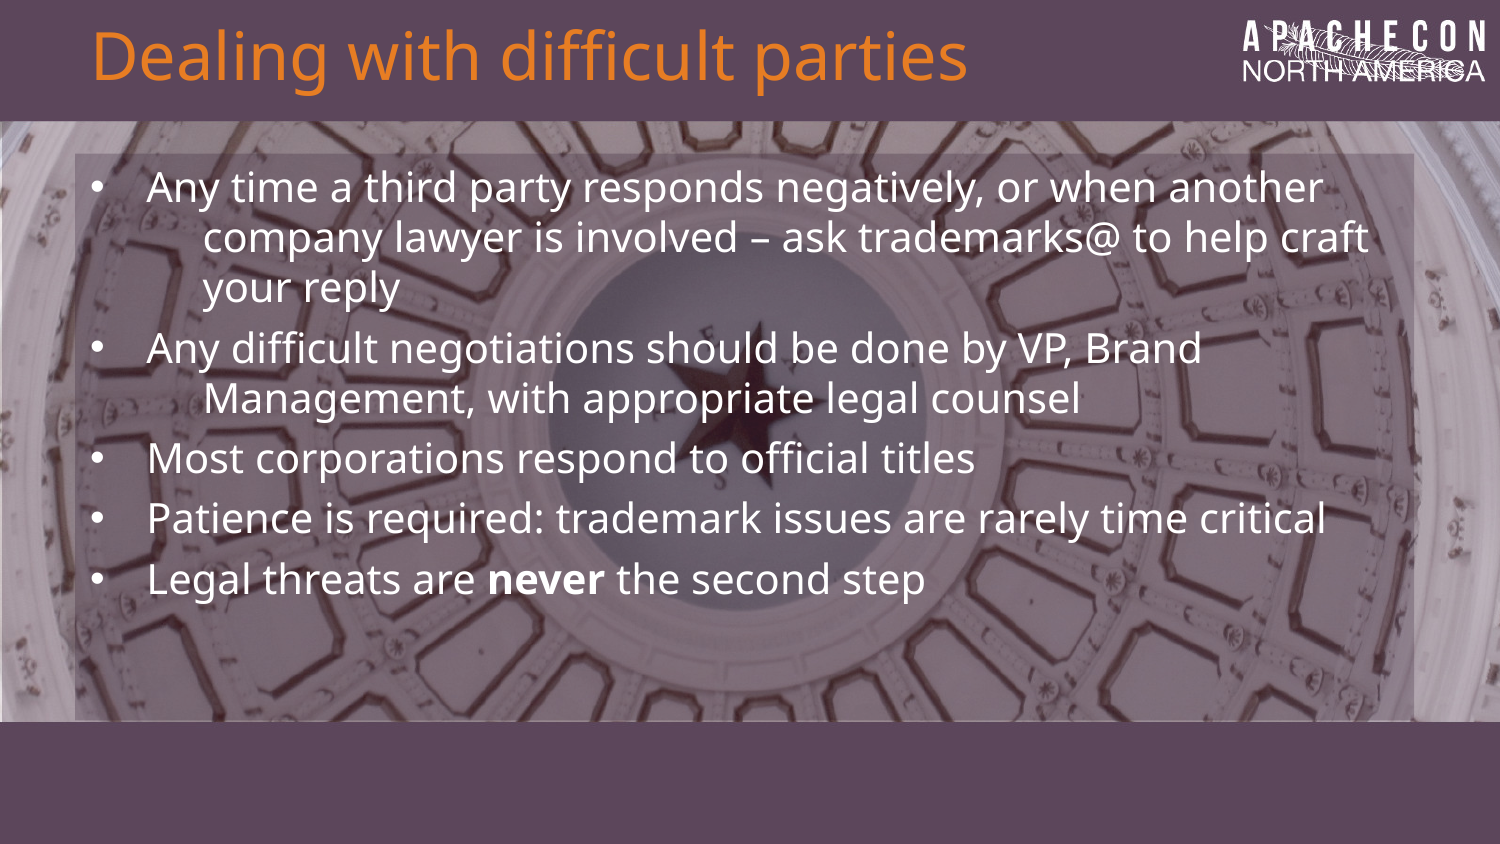

Dealing with difficult parties
Any time a third party responds negatively, or when another company lawyer is involved – ask trademarks@ to help craft your reply
Any difficult negotiations should be done by VP, Brand Management, with appropriate legal counsel
Most corporations respond to official titles
Patience is required: trademark issues are rarely time critical
Legal threats are never the second step